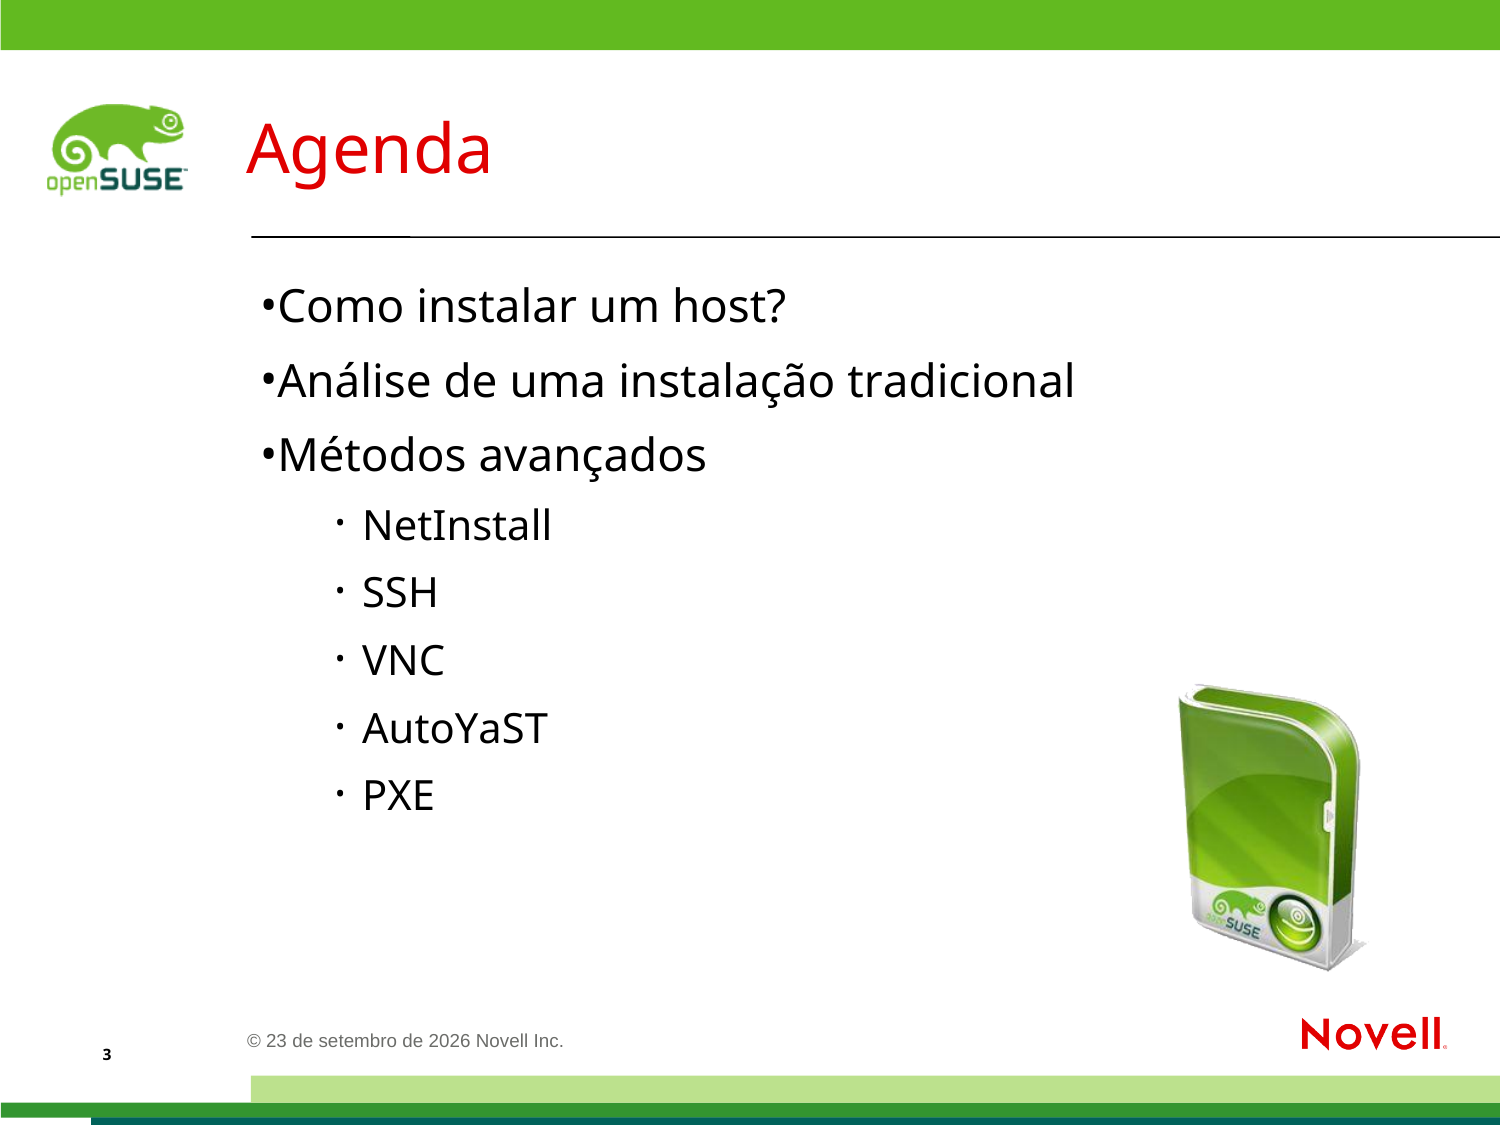

# Agenda
Como instalar um host?
Análise de uma instalação tradicional
Métodos avançados
NetInstall
SSH
VNC
AutoYaST
PXE